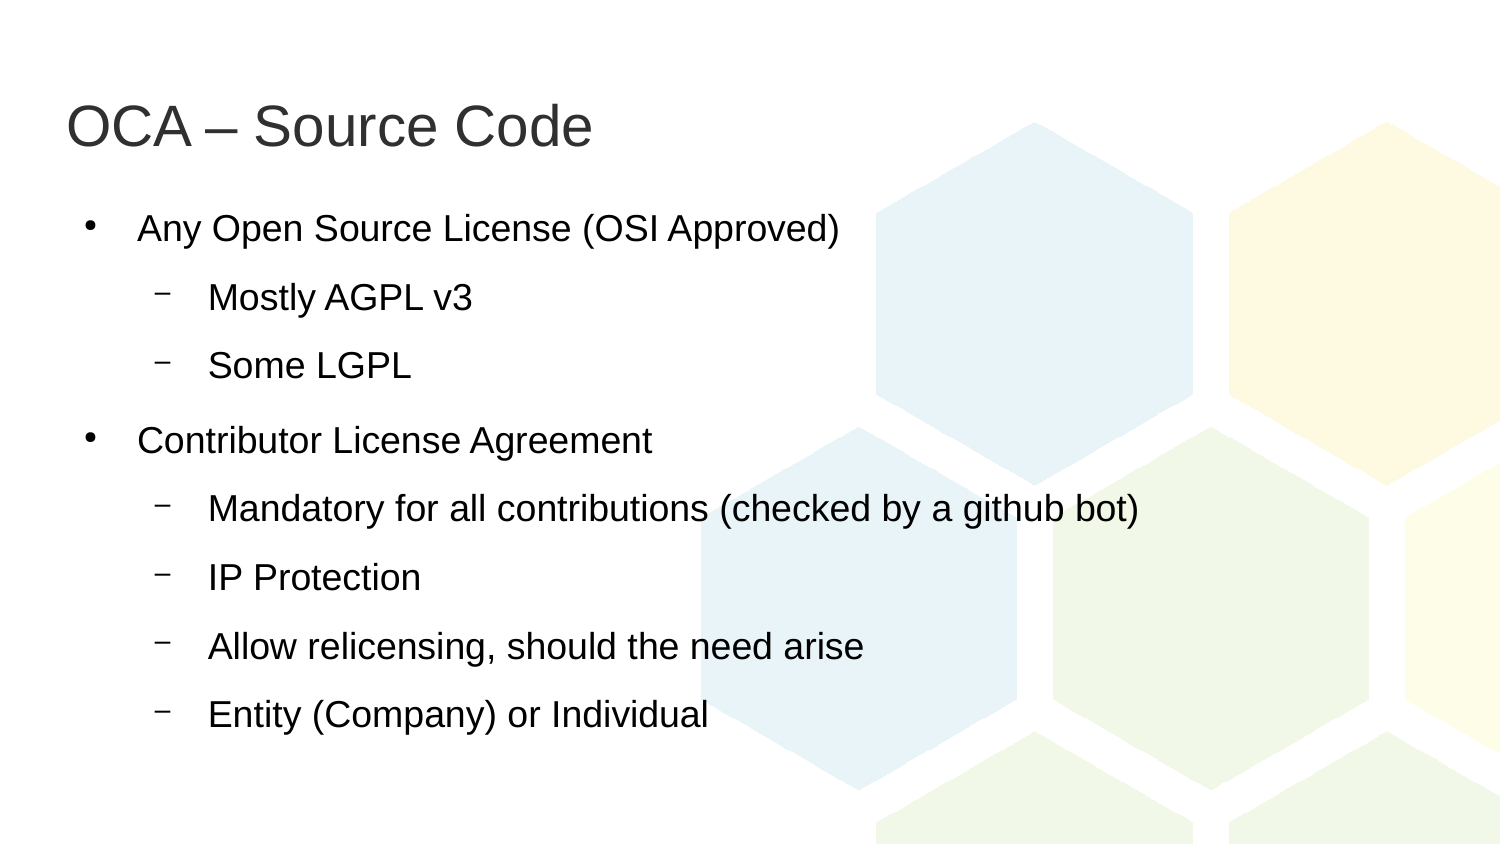

# OCA – Source Code
Any Open Source License (OSI Approved)
Mostly AGPL v3
Some LGPL
Contributor License Agreement
Mandatory for all contributions (checked by a github bot)
IP Protection
Allow relicensing, should the need arise
Entity (Company) or Individual